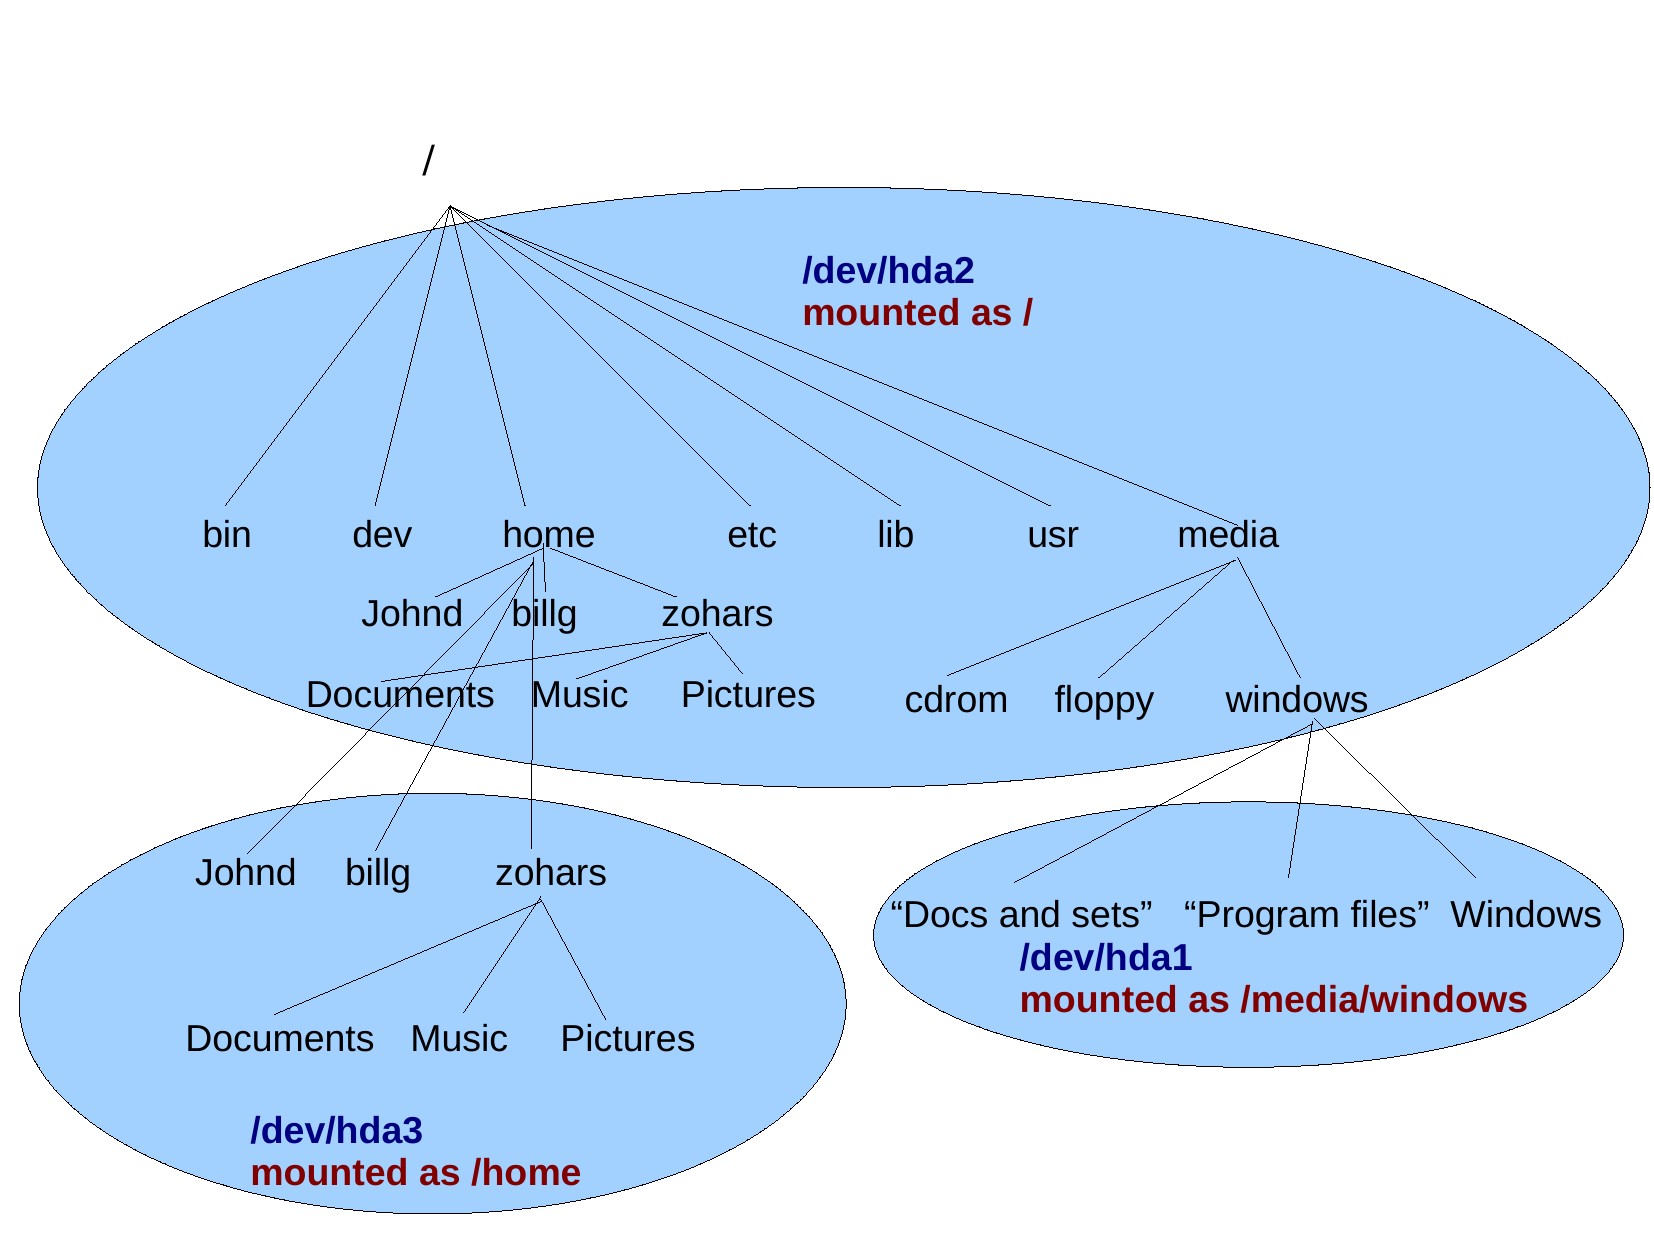

/
/dev/hda2
mounted as /
bin		dev		home		etc		lib		usr		media
Johnd	billg		zohars
Documents	Music	Pictures
cdrom	floppy	 windows
Johnd	billg		zohars
“Docs and sets” “Program files” Windows
/dev/hda1
mounted as /media/windows
Documents	Music	Pictures
/dev/hda3
mounted as /home